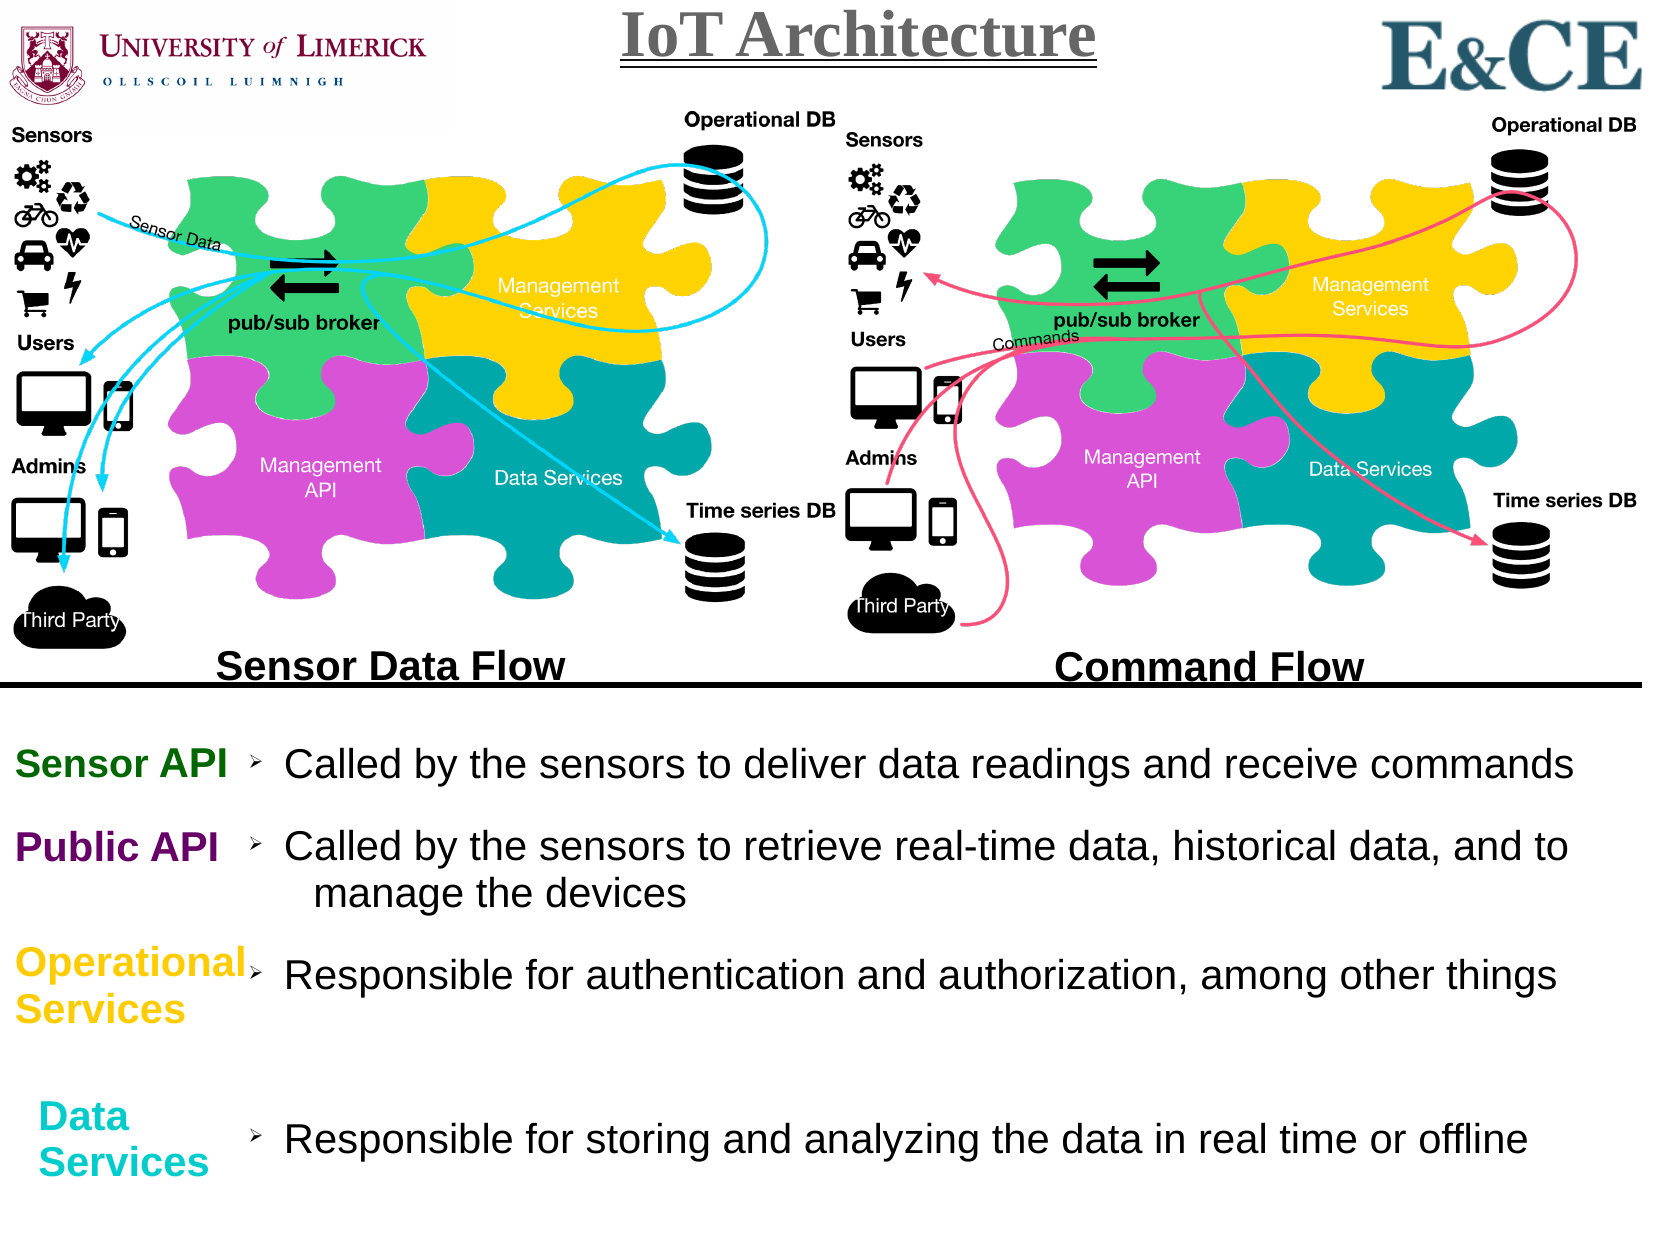

IoT Architecture
Sensor Data Flow
Command Flow
Sensor API
Called by the sensors to deliver data readings and receive commands
Called by the sensors to retrieve real-time data, historical data, and to manage the devices
Responsible for authentication and authorization, among other things
Responsible for storing and analyzing the data in real time or offline
Public API
Operational Services
Data Services